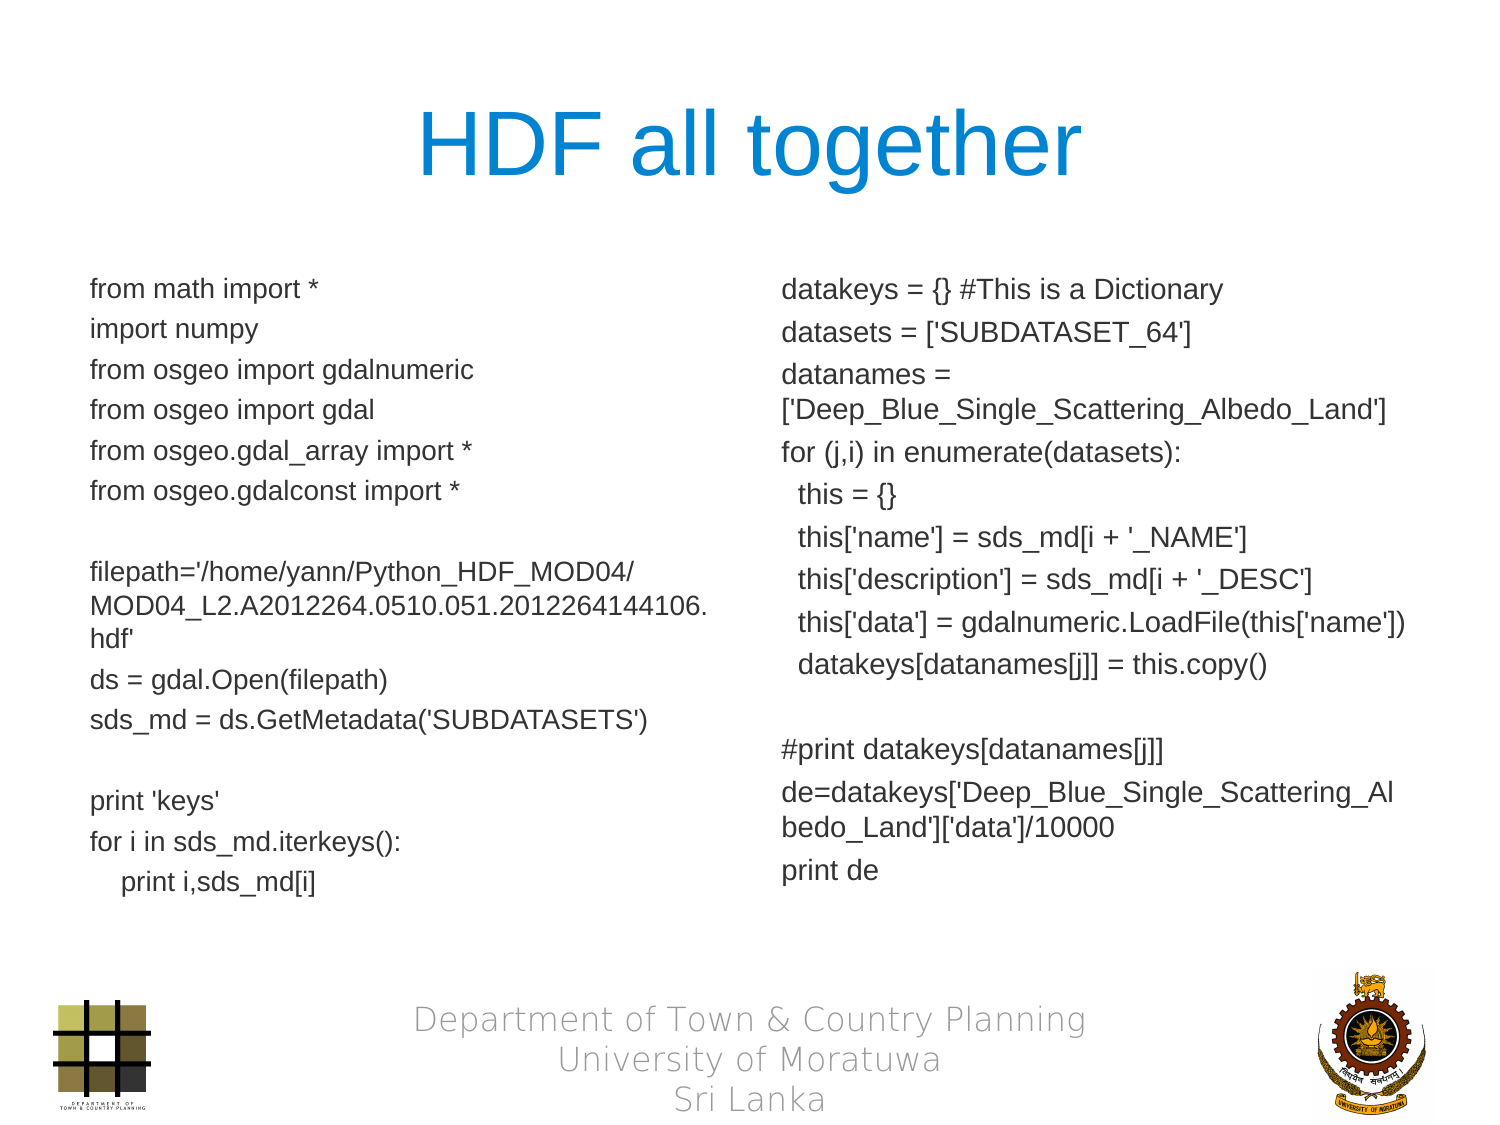

# HDF all together
from math import *
import numpy
from osgeo import gdalnumeric
from osgeo import gdal
from osgeo.gdal_array import *
from osgeo.gdalconst import *
filepath='/home/yann/Python_HDF_MOD04/MOD04_L2.A2012264.0510.051.2012264144106.hdf'
ds = gdal.Open(filepath)
sds_md = ds.GetMetadata('SUBDATASETS')
print 'keys'
for i in sds_md.iterkeys():
 print i,sds_md[i]
datakeys = {} #This is a Dictionary
datasets = ['SUBDATASET_64']
datanames = ['Deep_Blue_Single_Scattering_Albedo_Land']
for (j,i) in enumerate(datasets):
 this = {}
 this['name'] = sds_md[i + '_NAME']
 this['description'] = sds_md[i + '_DESC']
 this['data'] = gdalnumeric.LoadFile(this['name'])
 datakeys[datanames[j]] = this.copy()
#print datakeys[datanames[j]]
de=datakeys['Deep_Blue_Single_Scattering_Albedo_Land']['data']/10000
print de